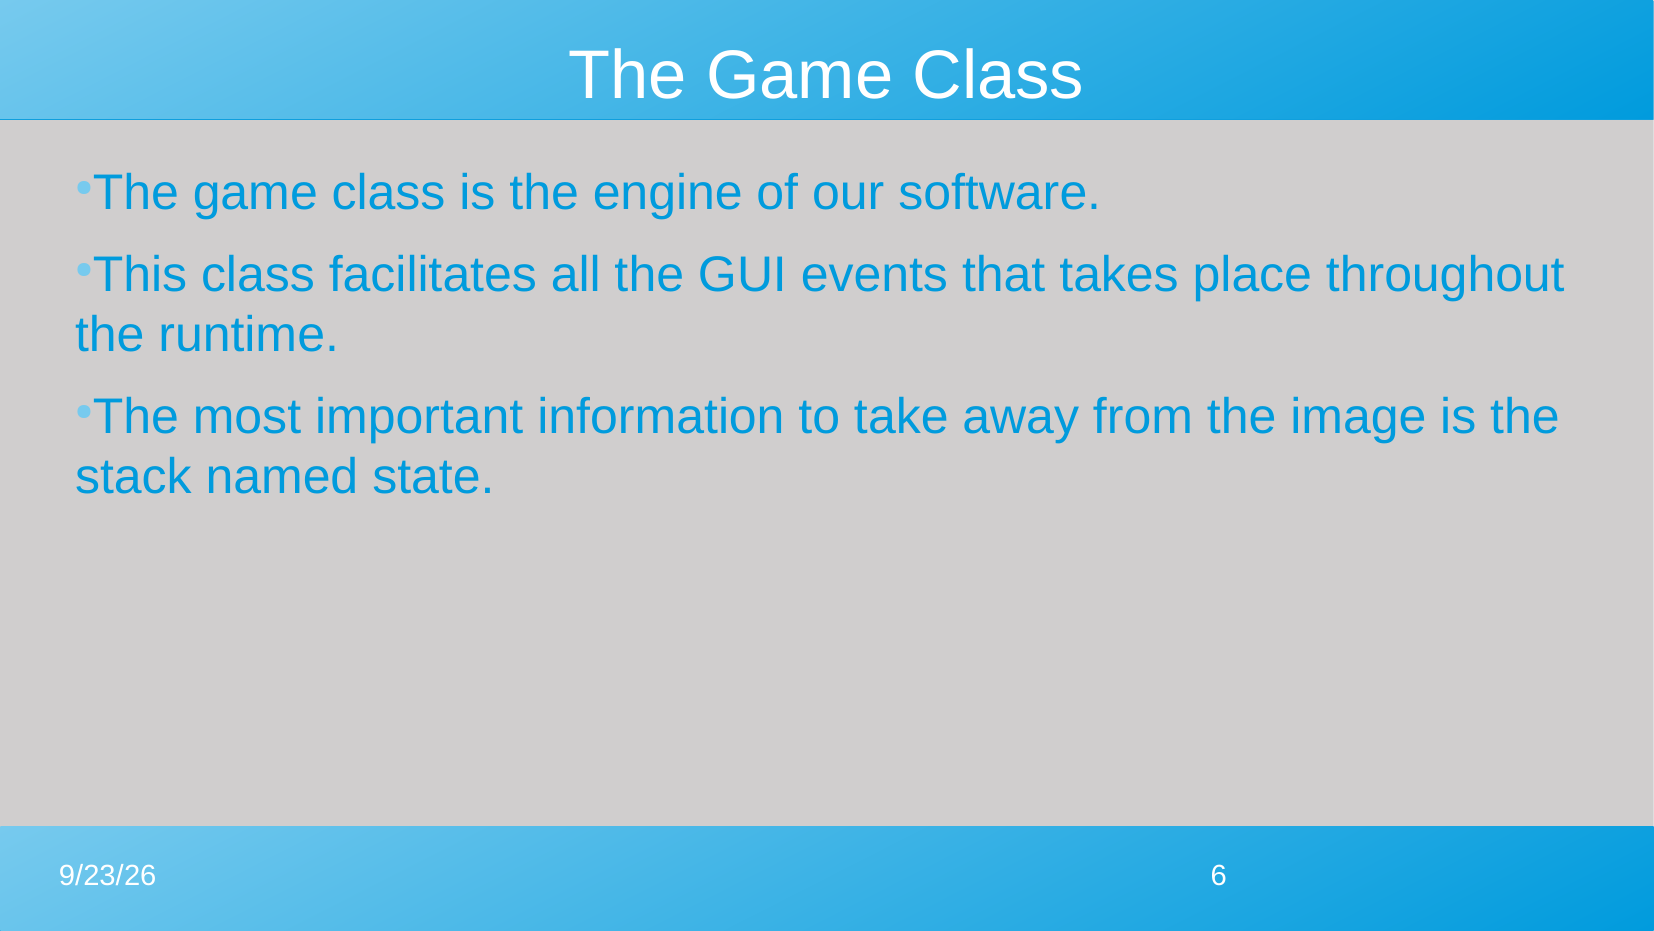

# The Game Class
The game class is the engine of our software.
This class facilitates all the GUI events that takes place throughout the runtime.
The most important information to take away from the image is the stack named state.